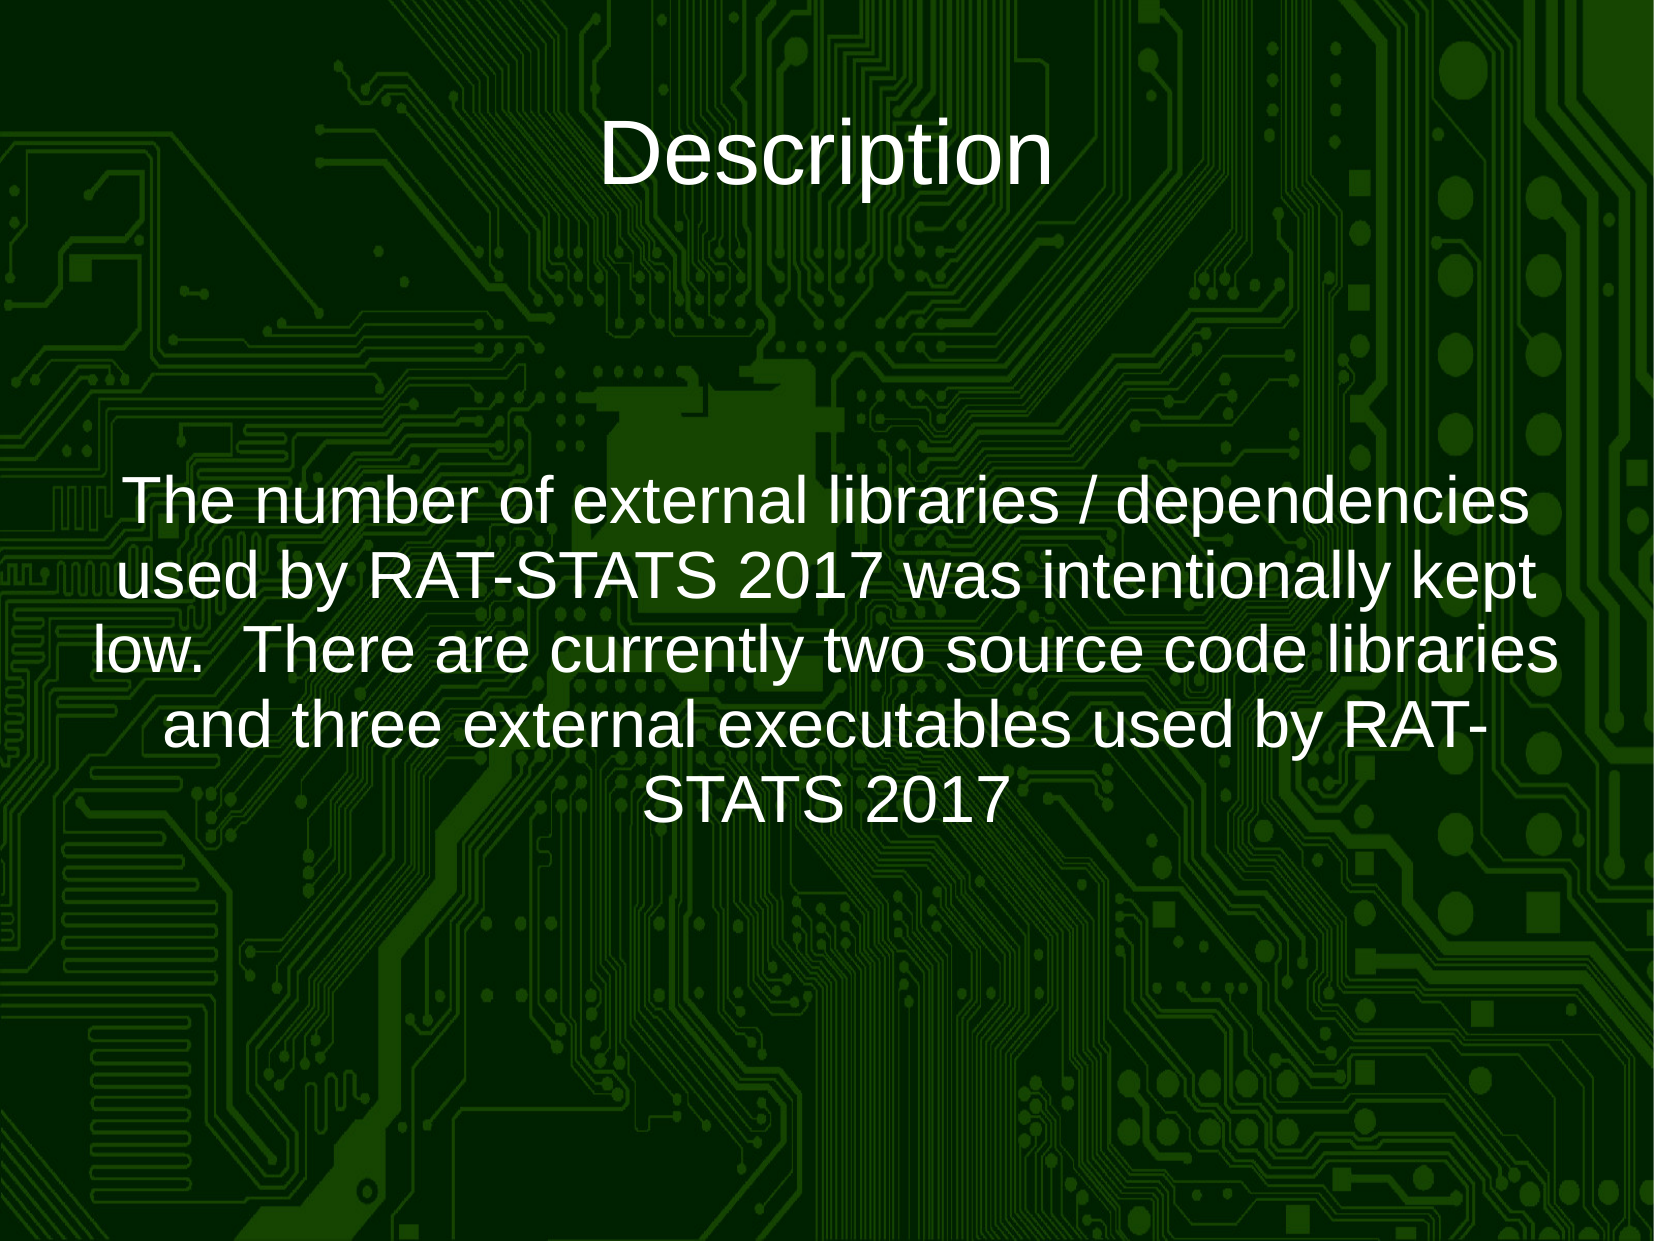

# Description
The number of external libraries / dependencies used by RAT-STATS 2017 was intentionally kept low. There are currently two source code libraries and three external executables used by RAT-STATS 2017